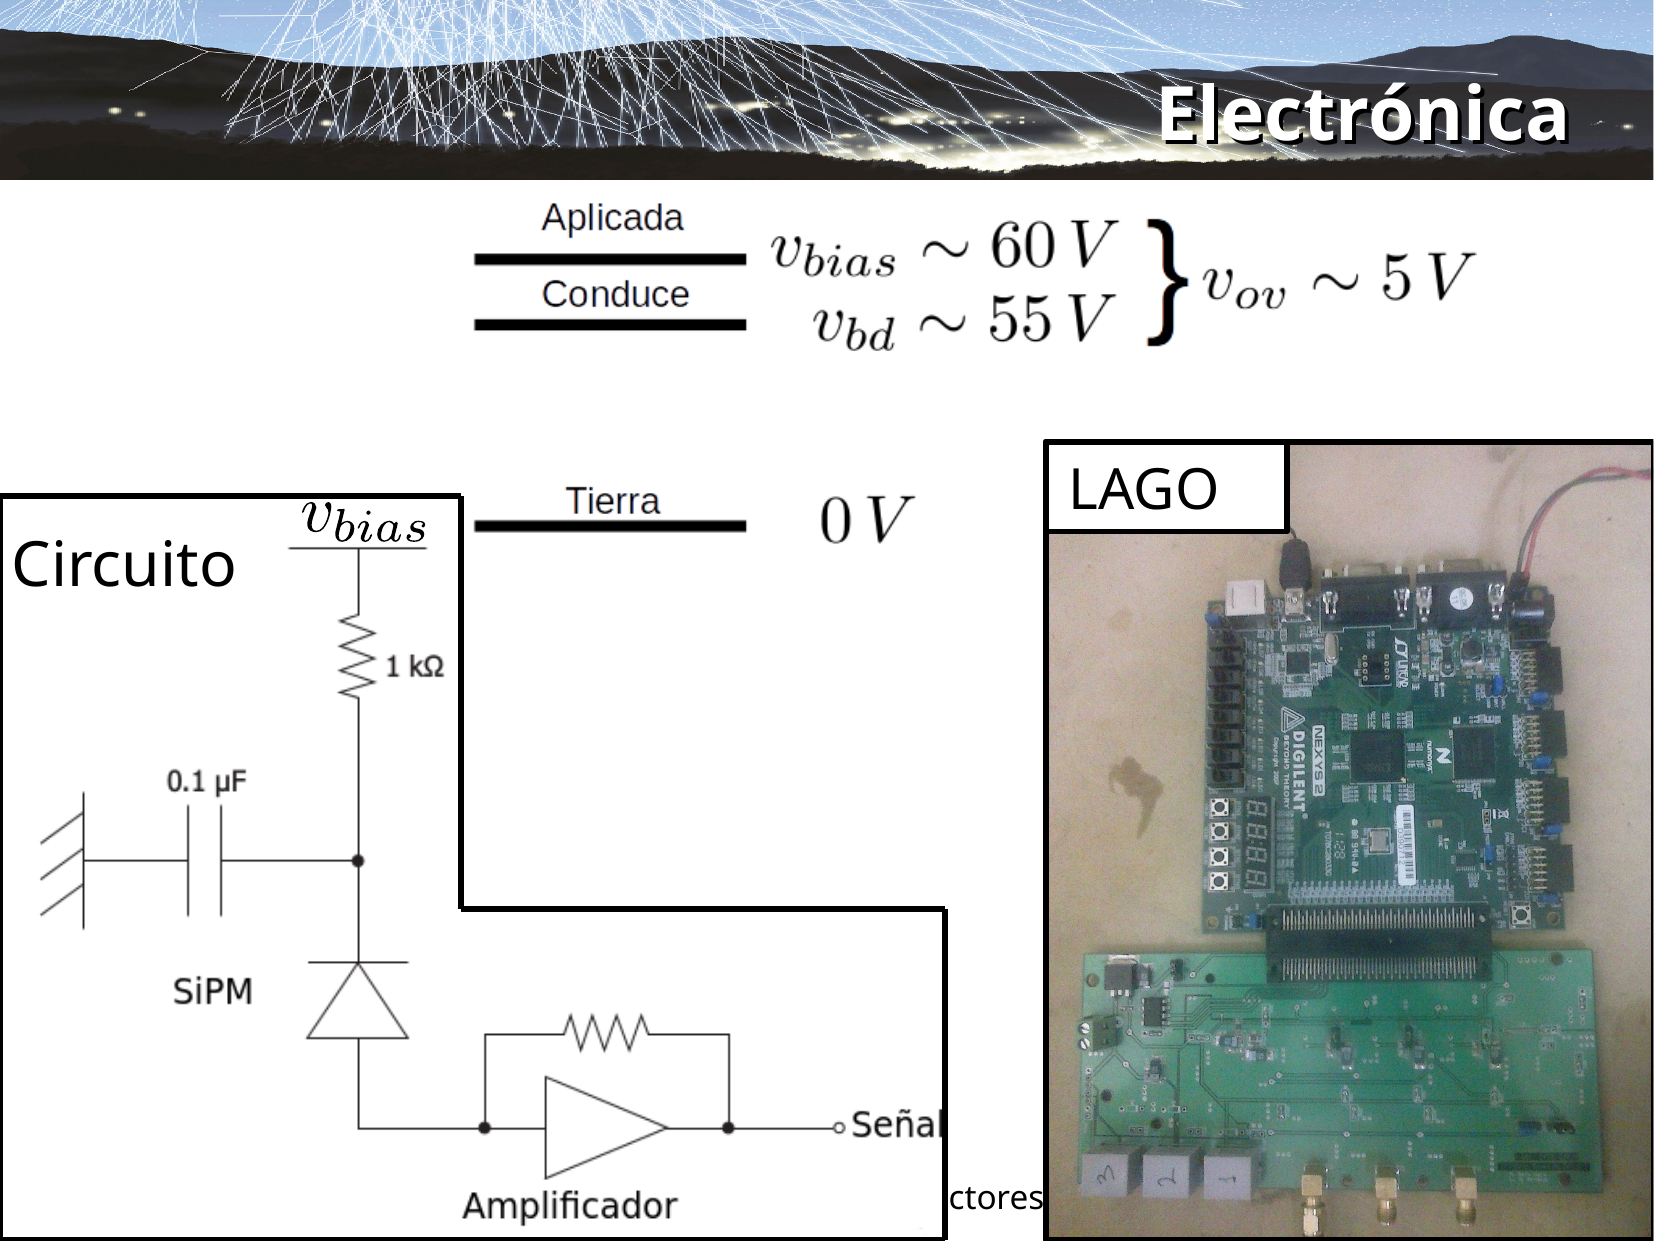

# Electrónica
LAGO
Circuito
ITeDA 2017
Asorey - AP - U03 Detectores
5